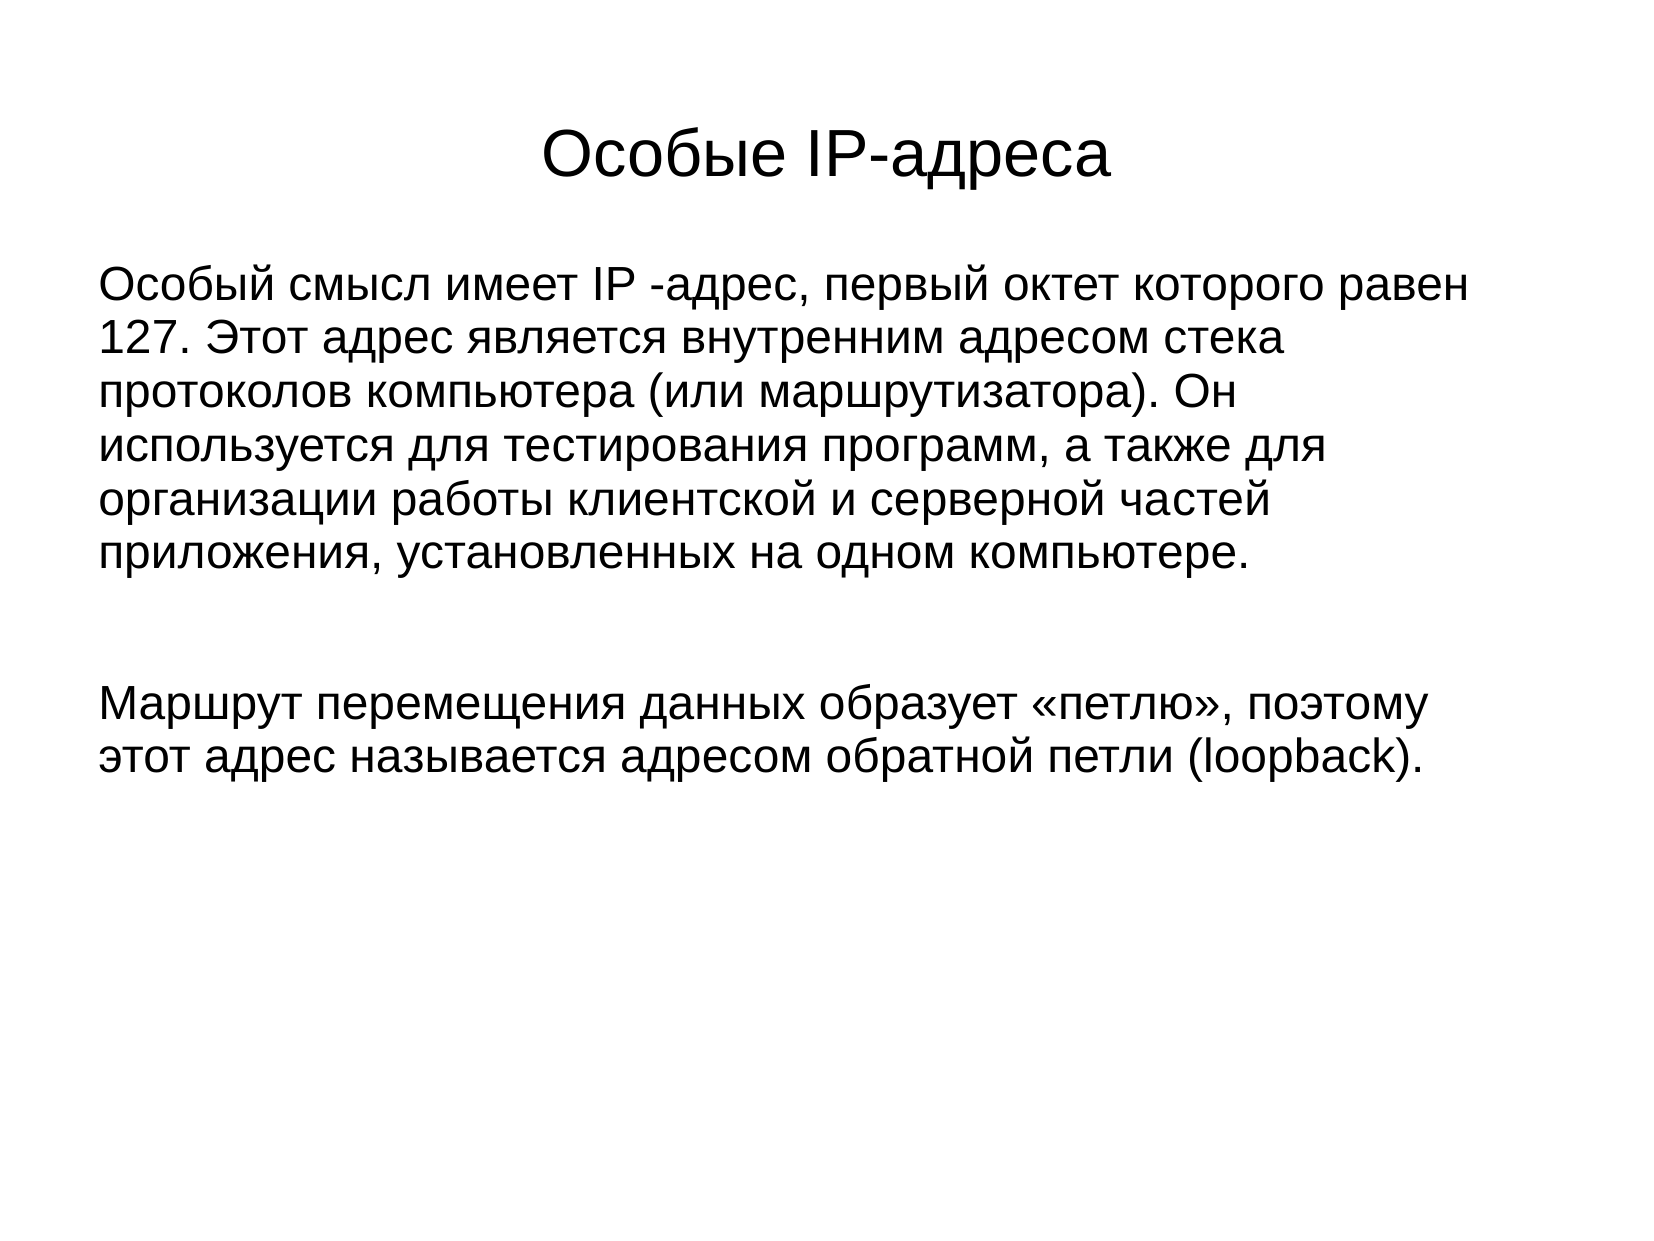

# Особые IР-адреса
Особый смысл имеет IP -адрес, первый октет которого равен 127. Этот адрес является внутренним адресом стека протоколов компьютера (или маршрутизатора). Он используется для тестирования программ, а также для организации работы клиентской и серверной ча­стей приложения, установленных на одном компьютере.
Маршрут перемещения данных образует «петлю», поэтому этот адрес на­зывается адресом обратной петли (loopback).